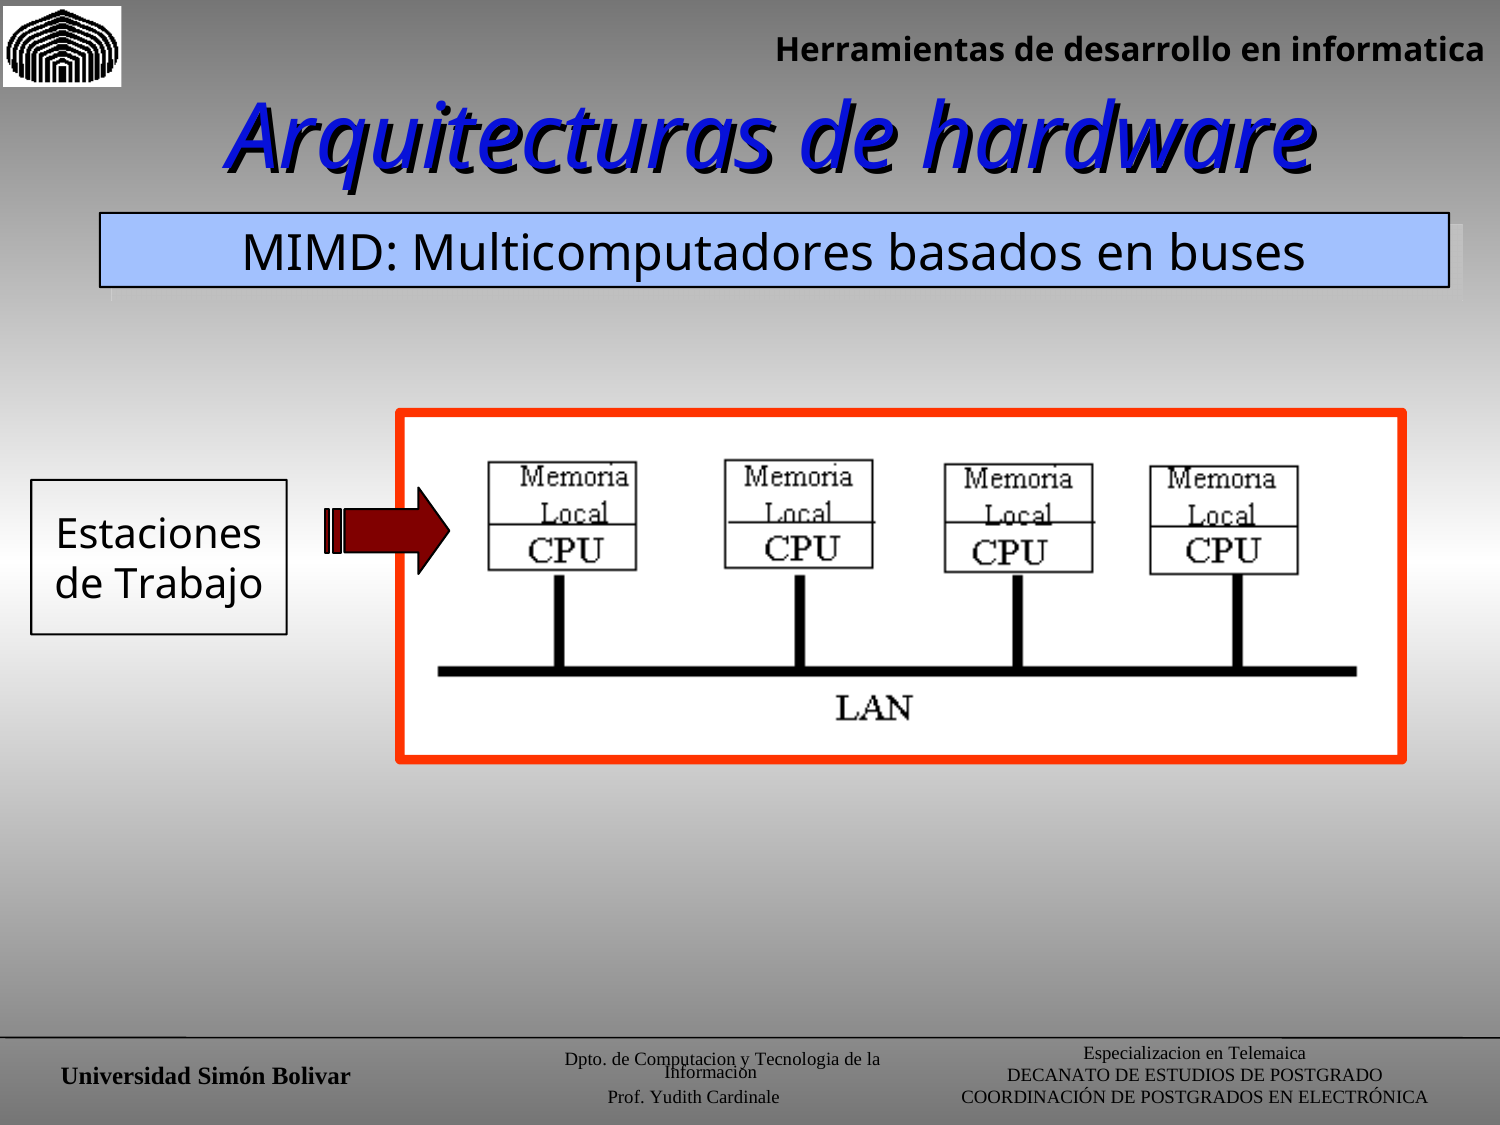

Arquitecturas de hardware
MIMD: Multicomputadores basados en buses
Estaciones de Trabajo